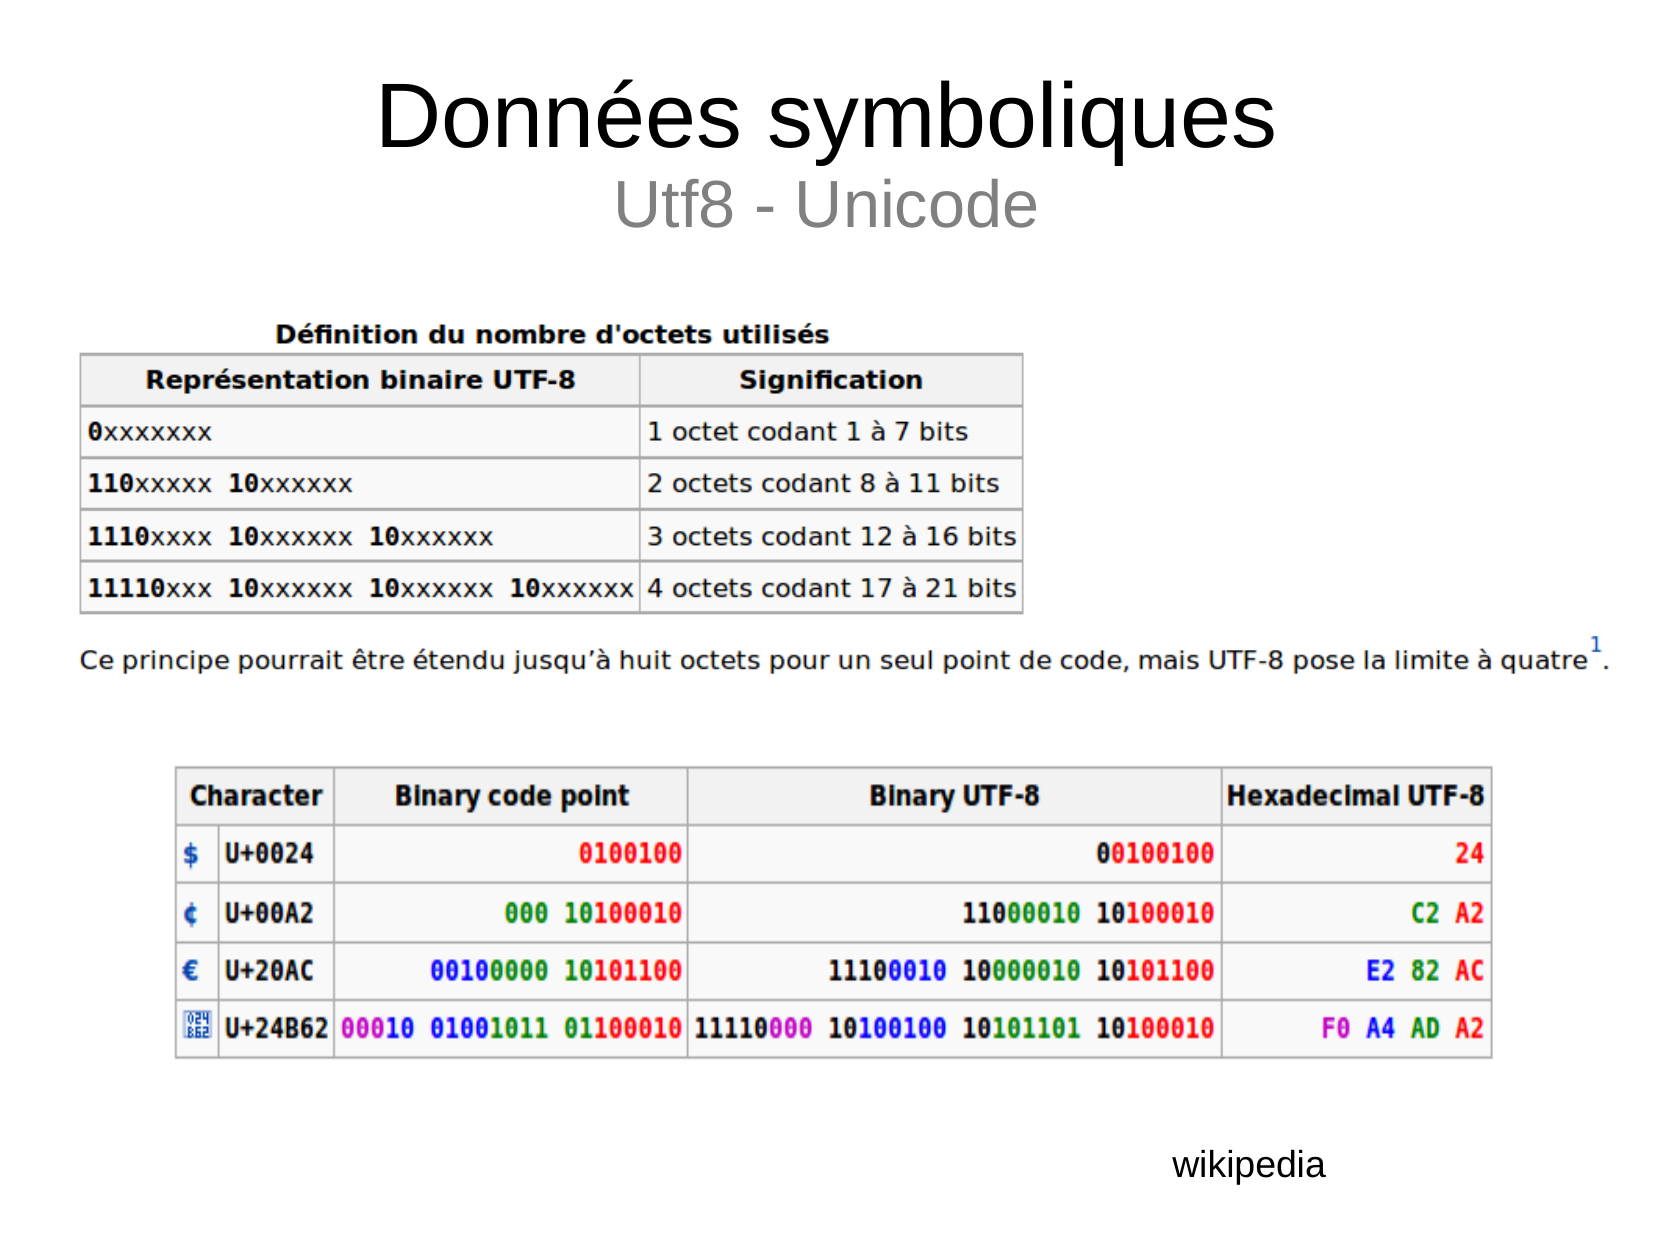

# Données symboliques Utf8 - Unicode
wikipedia